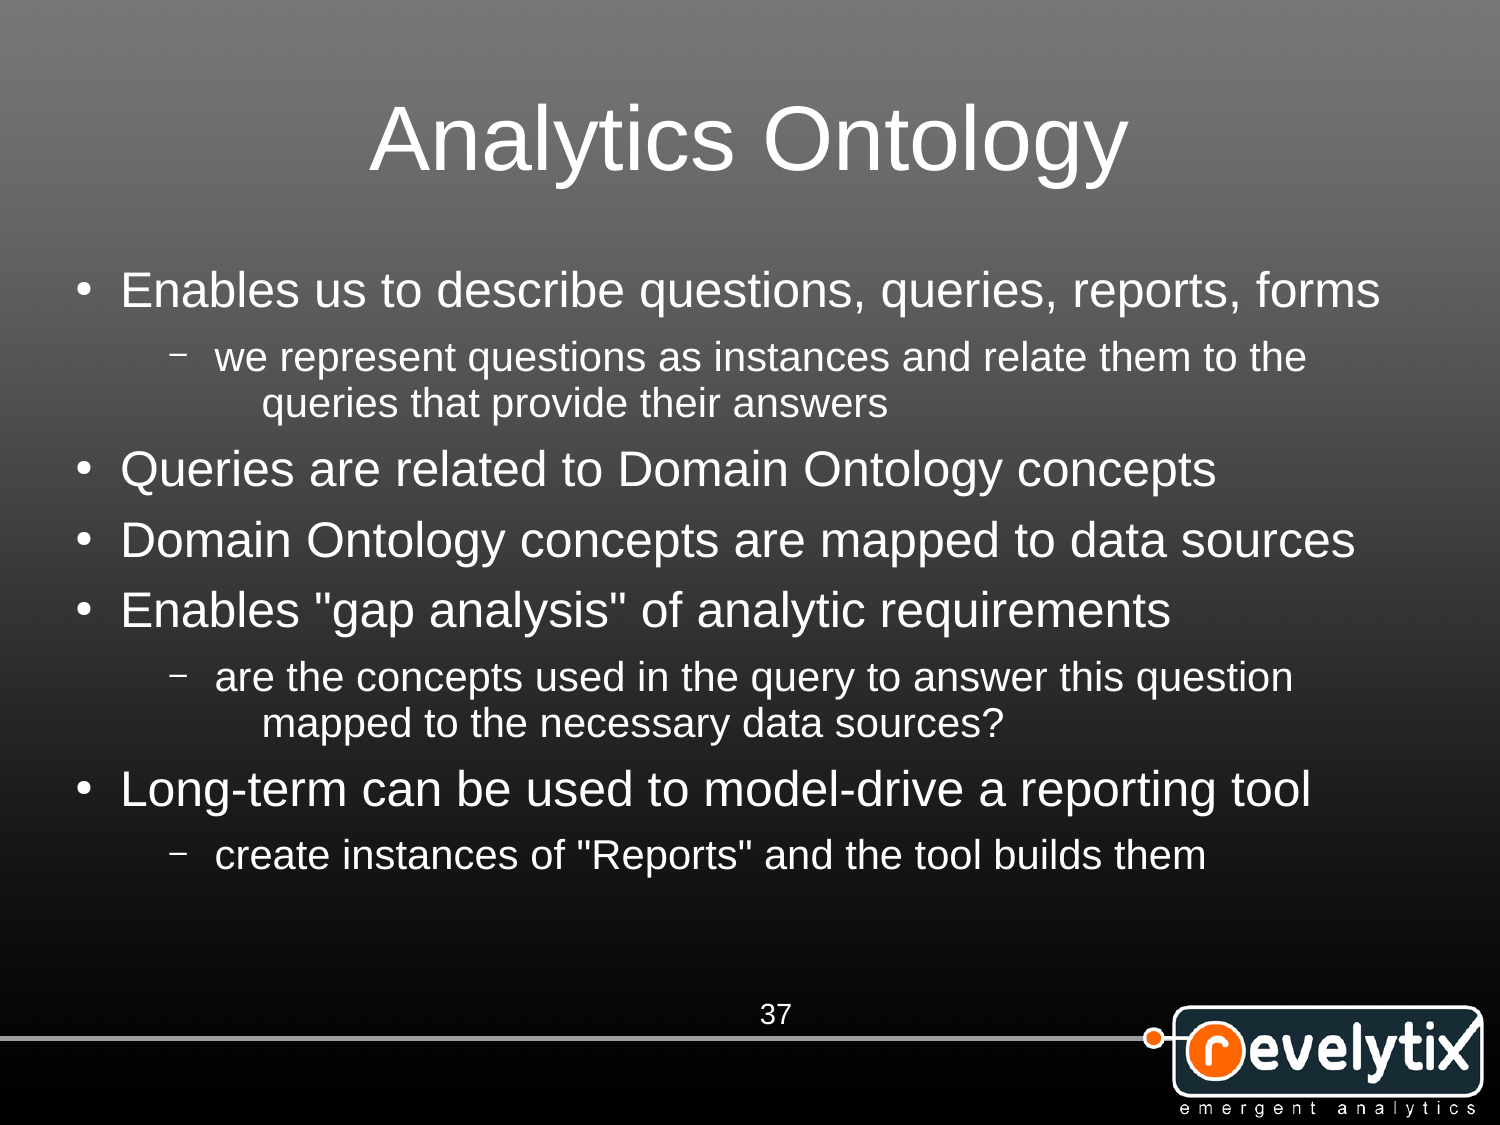

# Analytics Ontology
Enables us to describe questions, queries, reports, forms
we represent questions as instances and relate them to the queries that provide their answers
Queries are related to Domain Ontology concepts
Domain Ontology concepts are mapped to data sources
Enables "gap analysis" of analytic requirements
are the concepts used in the query to answer this question mapped to the necessary data sources?
Long-term can be used to model-drive a reporting tool
create instances of "Reports" and the tool builds them
37